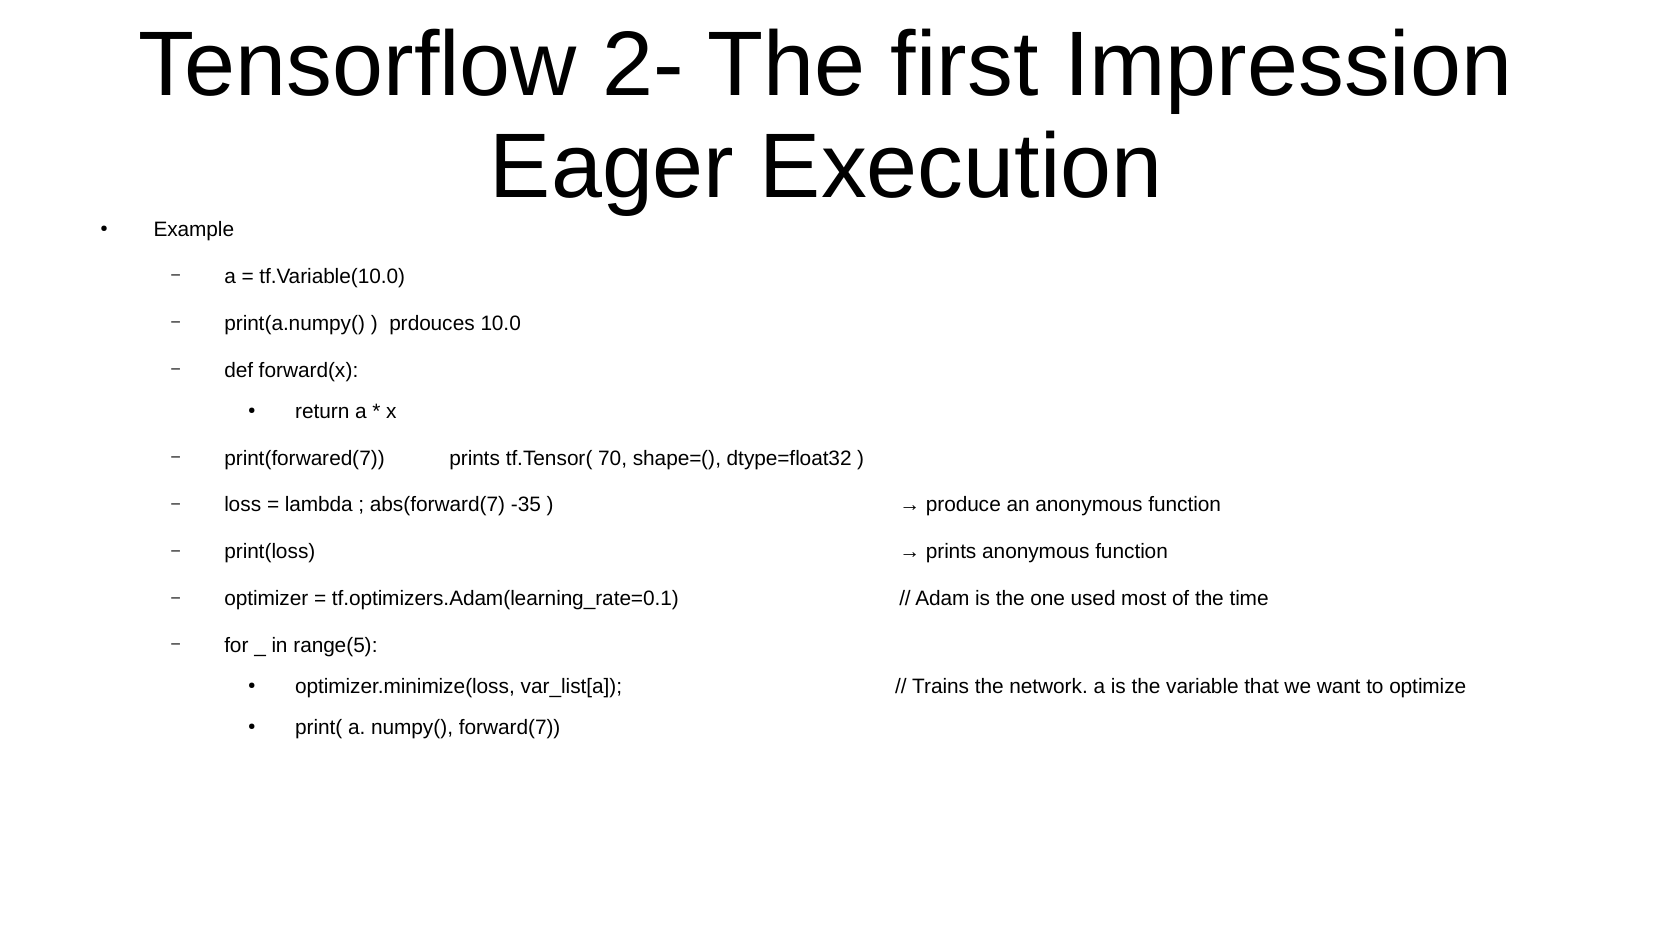

# Tensorflow 2- The first Impression Eager Execution
Example
a = tf.Variable(10.0)
print(a.numpy() ) prdouces 10.0
def forward(x):
return a * x
print(forwared(7))	prints tf.Tensor( 70, shape=(), dtype=float32 )
loss = lambda ; abs(forward(7) -35 ) 					→ produce an anonymous function
print(loss)								→ prints anonymous function
optimizer = tf.optimizers.Adam(learning_rate=0.1)			// Adam is the one used most of the time
for _ in range(5):
optimizer.minimize(loss, var_list[a]);				// Trains the network. a is the variable that we want to optimize
print( a. numpy(), forward(7))